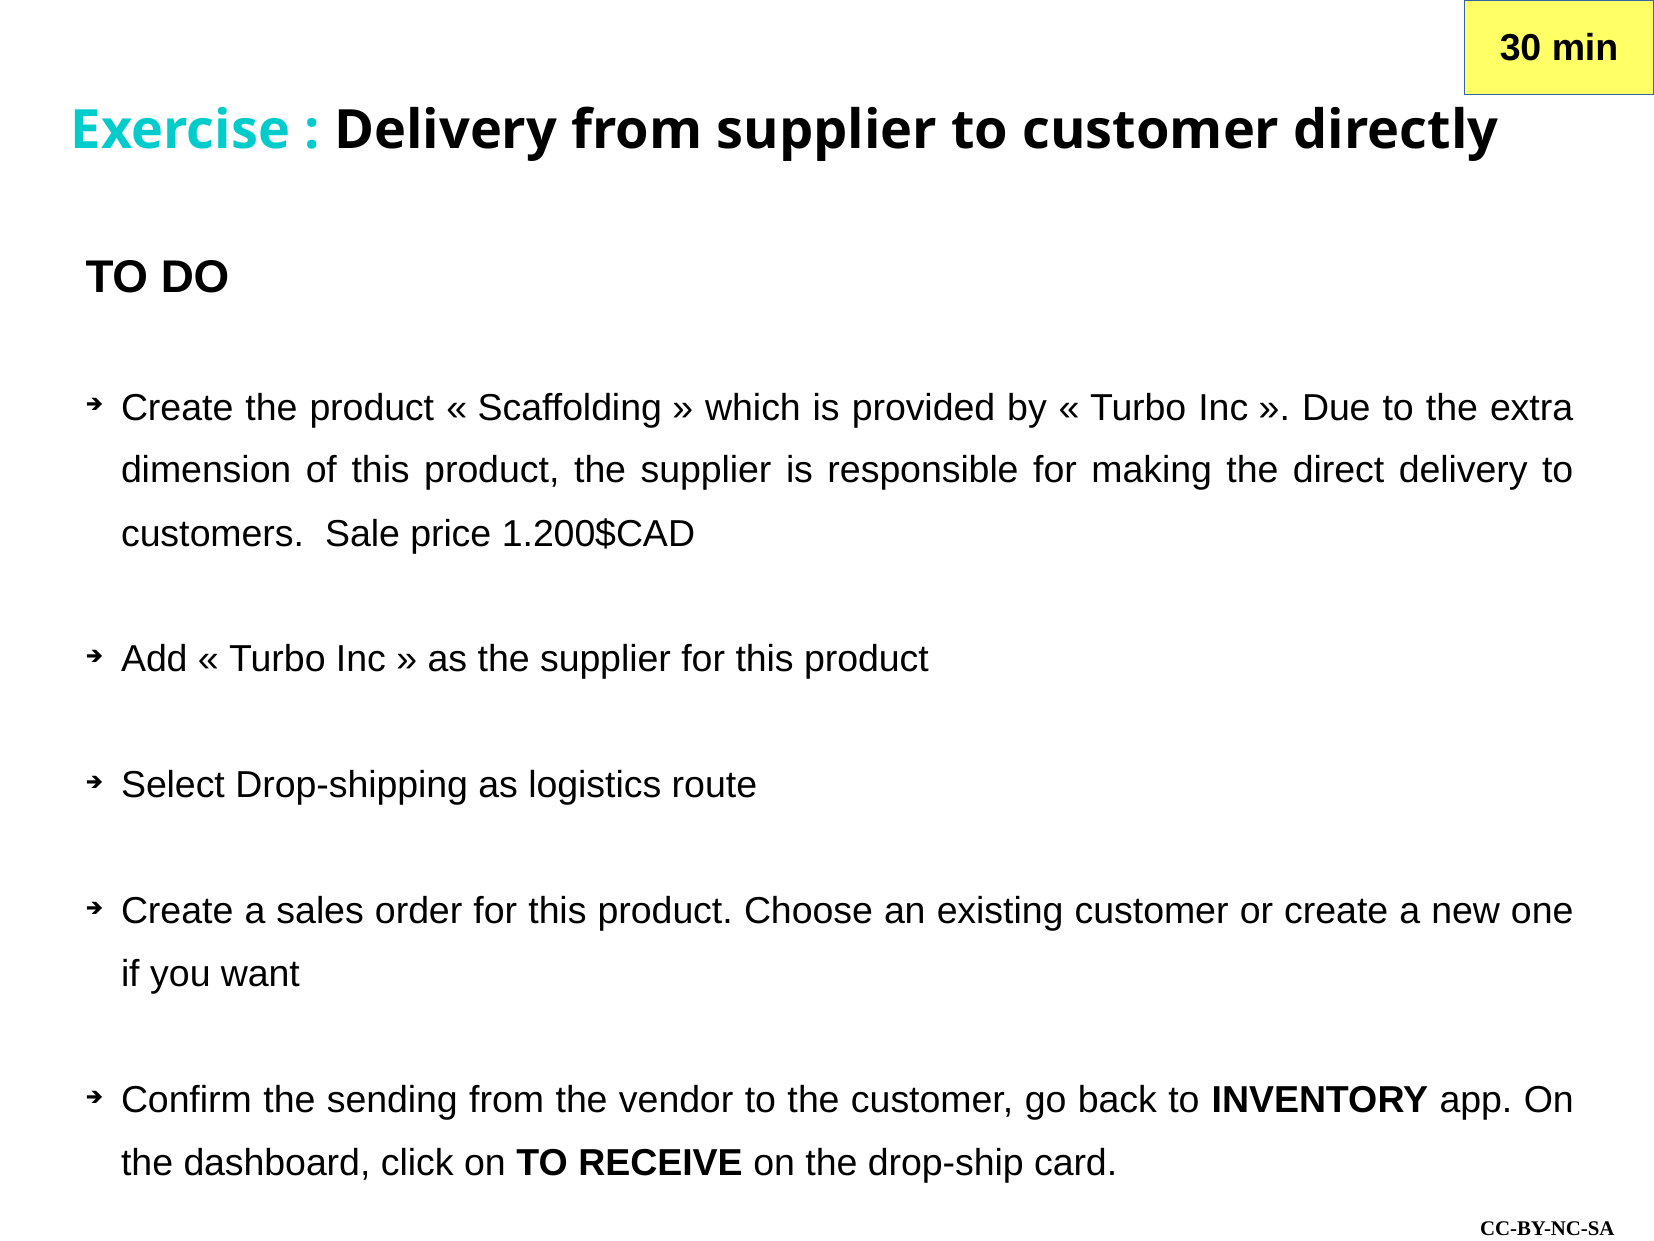

30 min
# Exercise : Delivery from supplier to customer directly
TO DO
Create the product « Scaffolding » which is provided by « Turbo Inc ». Due to the extra dimension of this product, the supplier is responsible for making the direct delivery to customers. Sale price 1.200$CAD
Add « Turbo Inc » as the supplier for this product
Select Drop-shipping as logistics route
Create a sales order for this product. Choose an existing customer or create a new one if you want
Confirm the sending from the vendor to the customer, go back to INVENTORY app. On the dashboard, click on TO RECEIVE on the drop-ship card.